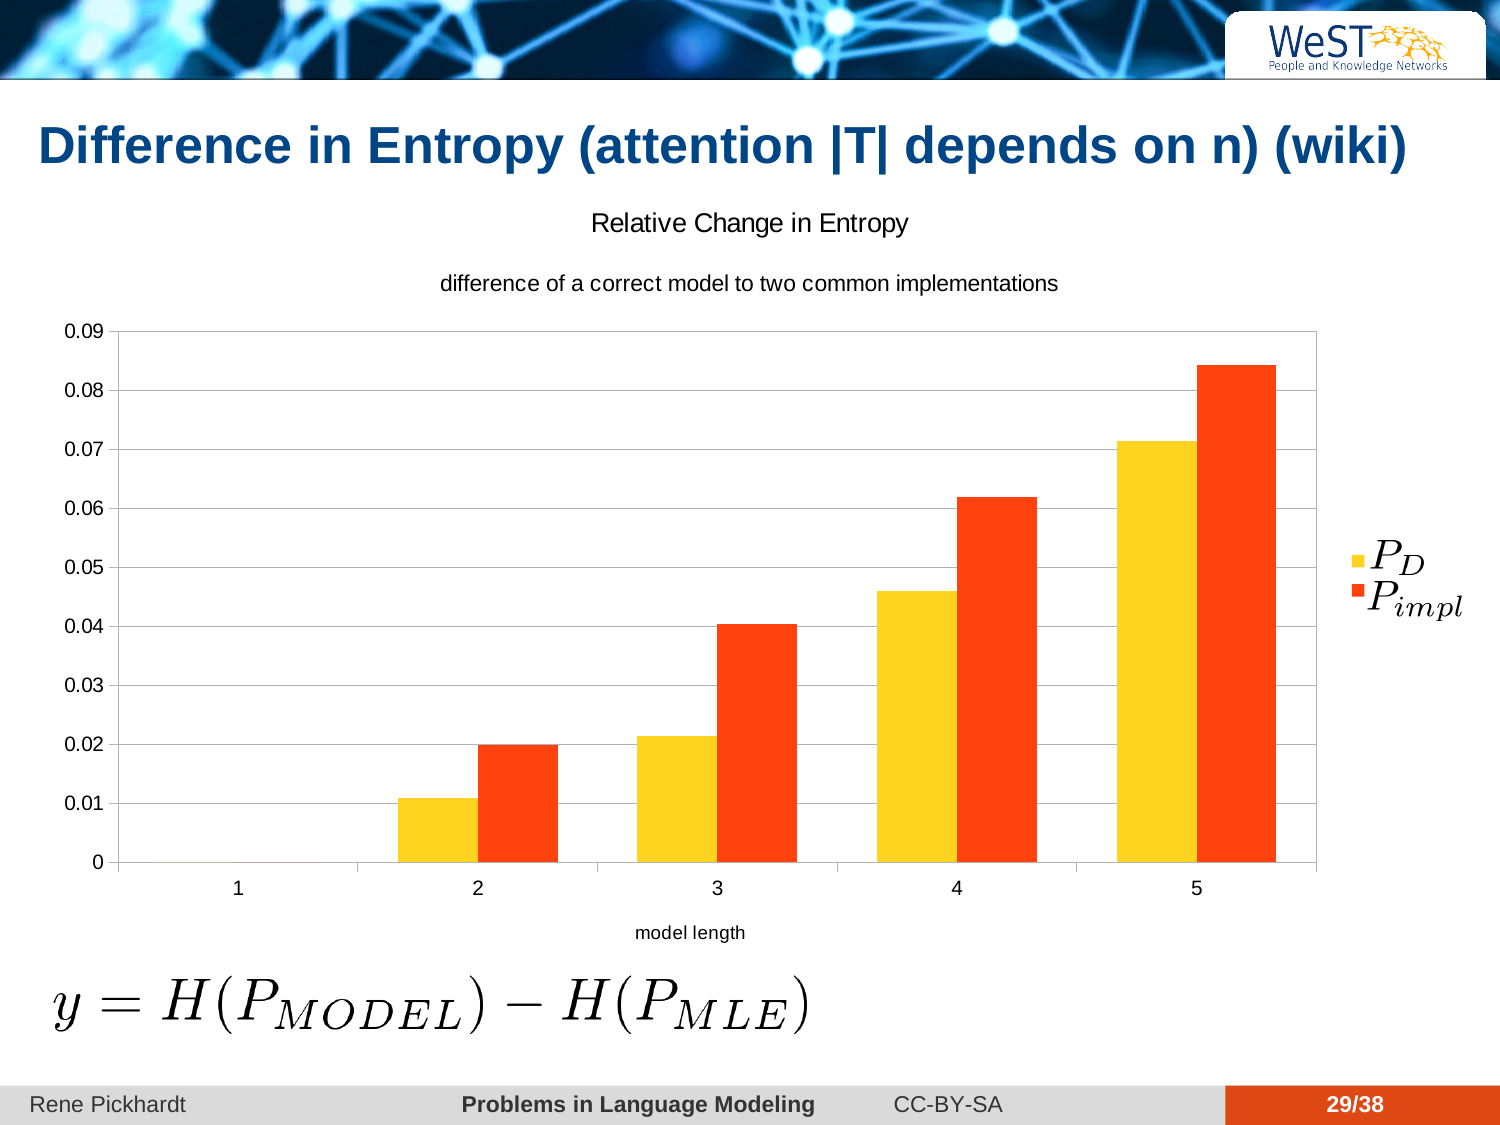

# Difference in Entropy (attention |T| depends on n) (wiki)
### Chart: Relative Change in Entropy
difference of a correct model to two common implementations
| Category | delMLE | delfMLE |
|---|---|---|
| 1 | 0.0 | 0.0 |
| 2 | 0.0107999999999997 | 0.0198 |
| 3 | 0.0213999999999999 | 0.0404 |
| 4 | 0.0458999999999996 | 0.0617999999999999 |
| 5 | 0.0712999999999999 | 0.0842000000000001 |